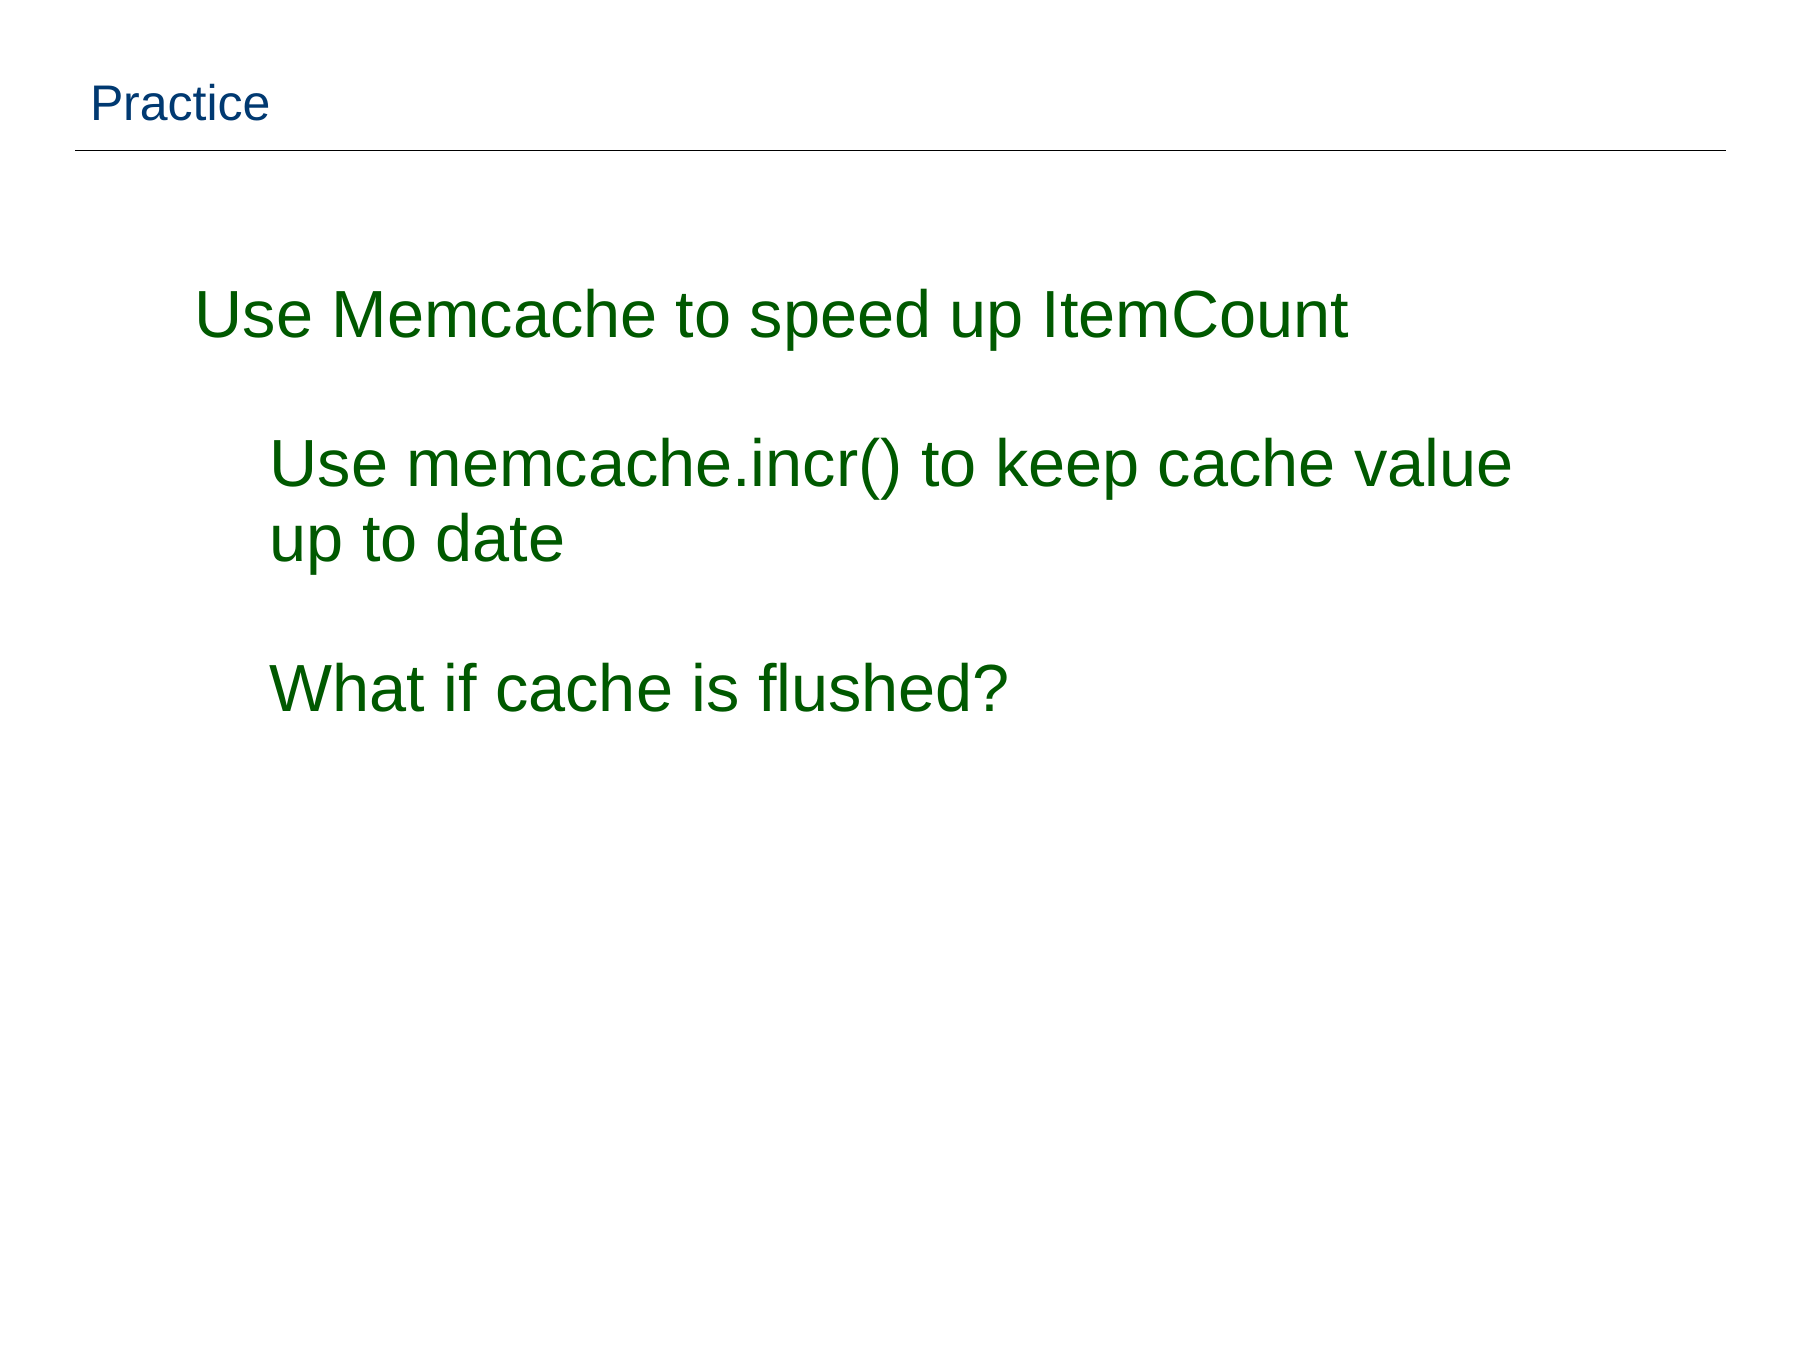

# Practice
Use Memcache to speed up ItemCount
	Use memcache.incr() to keep cache value
	up to date
	What if cache is flushed?